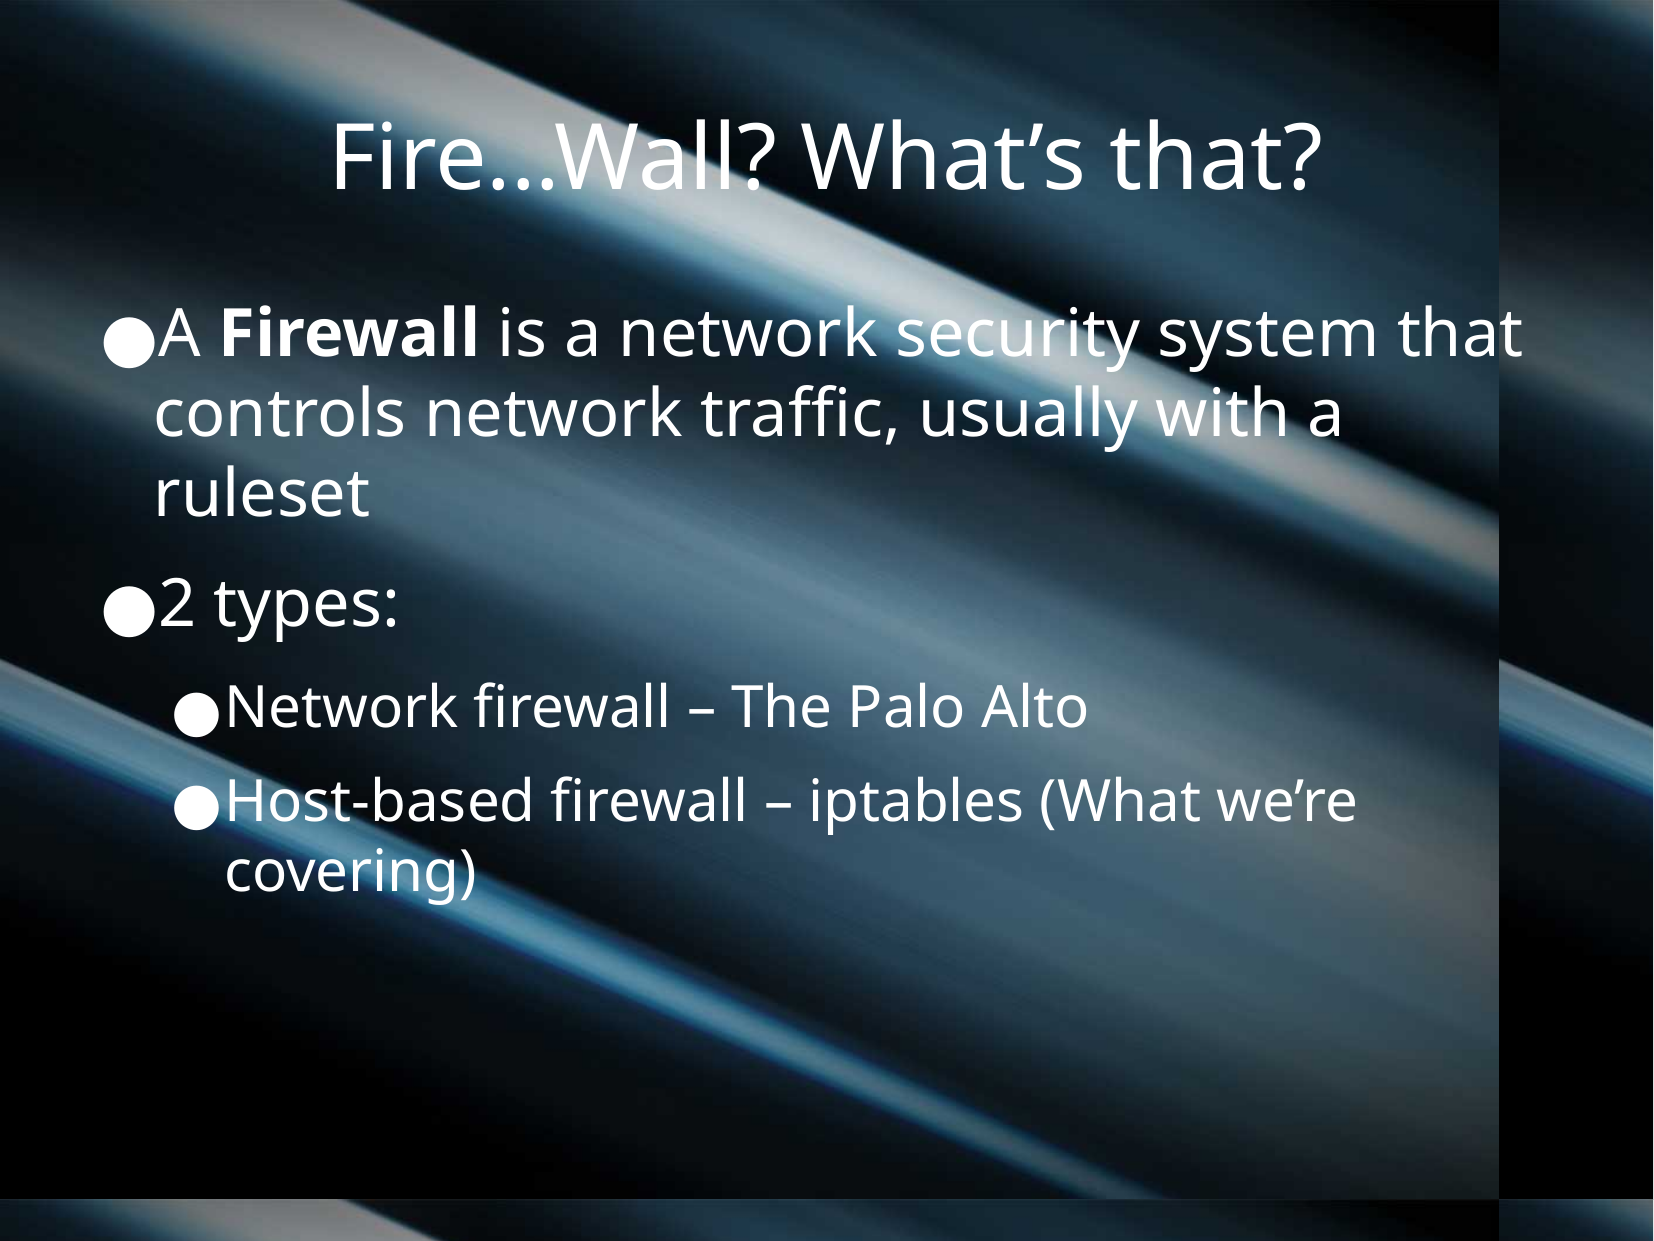

Fire...Wall? What’s that?
A Firewall is a network security system that controls network traffic, usually with a ruleset
2 types:
Network firewall – The Palo Alto
Host-based firewall – iptables (What we’re covering)